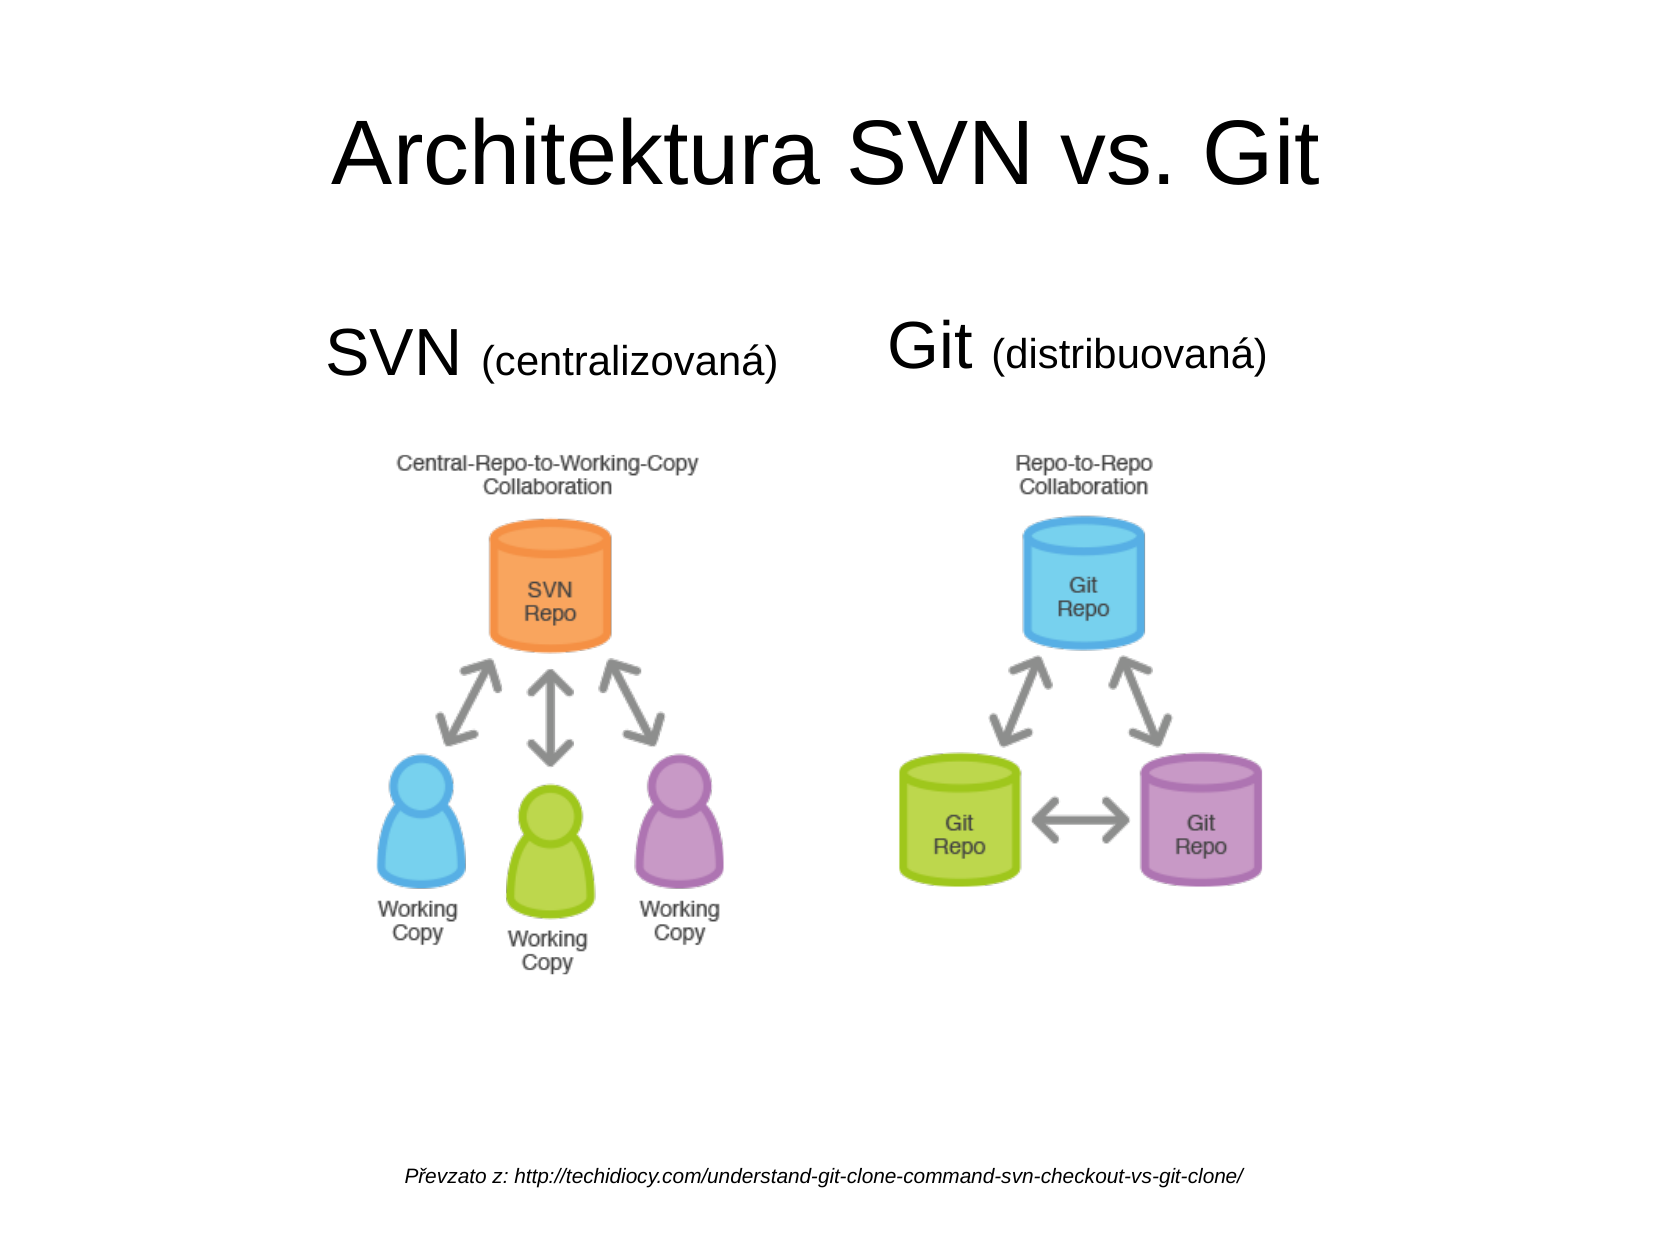

# Architektura SVN vs. Git
Git (distribuovaná)
SVN (centralizovaná)
Převzato z: http://techidiocy.com/understand-git-clone-command-svn-checkout-vs-git-clone/